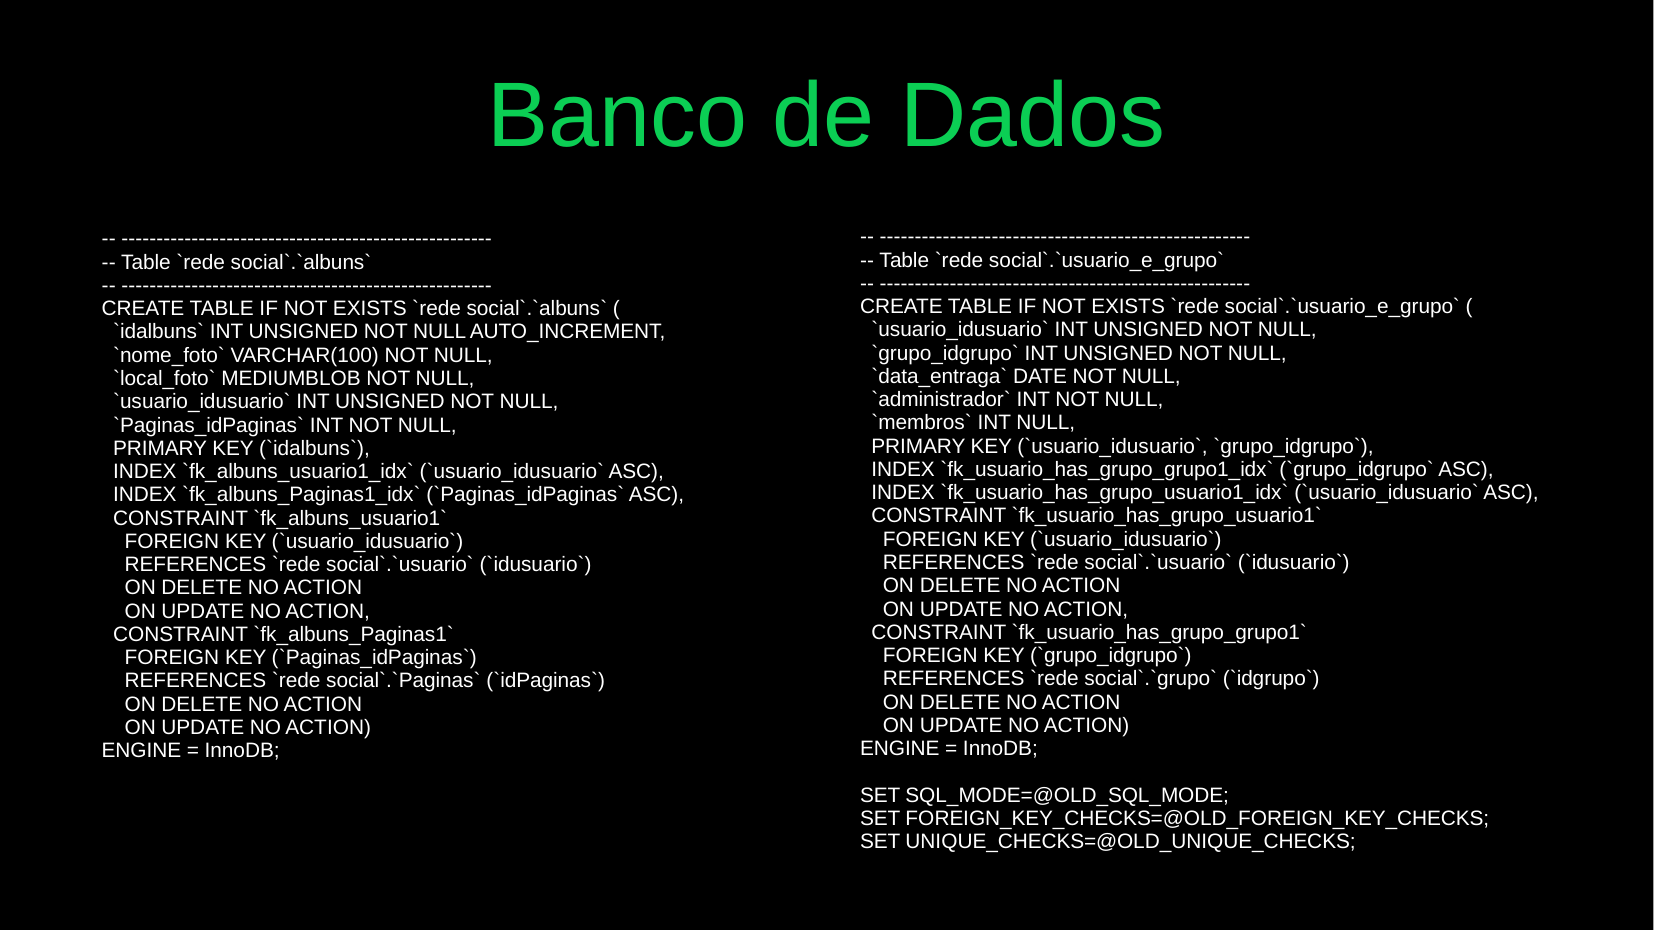

# Banco de Dados
-- -----------------------------------------------------
-- Table `rede social`.`usuario_e_grupo`
-- -----------------------------------------------------
CREATE TABLE IF NOT EXISTS `rede social`.`usuario_e_grupo` (
 `usuario_idusuario` INT UNSIGNED NOT NULL,
 `grupo_idgrupo` INT UNSIGNED NOT NULL,
 `data_entraga` DATE NOT NULL,
 `administrador` INT NOT NULL,
 `membros` INT NULL,
 PRIMARY KEY (`usuario_idusuario`, `grupo_idgrupo`),
 INDEX `fk_usuario_has_grupo_grupo1_idx` (`grupo_idgrupo` ASC),
 INDEX `fk_usuario_has_grupo_usuario1_idx` (`usuario_idusuario` ASC),
 CONSTRAINT `fk_usuario_has_grupo_usuario1`
 FOREIGN KEY (`usuario_idusuario`)
 REFERENCES `rede social`.`usuario` (`idusuario`)
 ON DELETE NO ACTION
 ON UPDATE NO ACTION,
 CONSTRAINT `fk_usuario_has_grupo_grupo1`
 FOREIGN KEY (`grupo_idgrupo`)
 REFERENCES `rede social`.`grupo` (`idgrupo`)
 ON DELETE NO ACTION
 ON UPDATE NO ACTION)
ENGINE = InnoDB;
SET SQL_MODE=@OLD_SQL_MODE;
SET FOREIGN_KEY_CHECKS=@OLD_FOREIGN_KEY_CHECKS;
SET UNIQUE_CHECKS=@OLD_UNIQUE_CHECKS;
-- -----------------------------------------------------
-- Table `rede social`.`albuns`
-- -----------------------------------------------------
CREATE TABLE IF NOT EXISTS `rede social`.`albuns` (
 `idalbuns` INT UNSIGNED NOT NULL AUTO_INCREMENT,
 `nome_foto` VARCHAR(100) NOT NULL,
 `local_foto` MEDIUMBLOB NOT NULL,
 `usuario_idusuario` INT UNSIGNED NOT NULL,
 `Paginas_idPaginas` INT NOT NULL,
 PRIMARY KEY (`idalbuns`),
 INDEX `fk_albuns_usuario1_idx` (`usuario_idusuario` ASC),
 INDEX `fk_albuns_Paginas1_idx` (`Paginas_idPaginas` ASC),
 CONSTRAINT `fk_albuns_usuario1`
 FOREIGN KEY (`usuario_idusuario`)
 REFERENCES `rede social`.`usuario` (`idusuario`)
 ON DELETE NO ACTION
 ON UPDATE NO ACTION,
 CONSTRAINT `fk_albuns_Paginas1`
 FOREIGN KEY (`Paginas_idPaginas`)
 REFERENCES `rede social`.`Paginas` (`idPaginas`)
 ON DELETE NO ACTION
 ON UPDATE NO ACTION)
ENGINE = InnoDB;